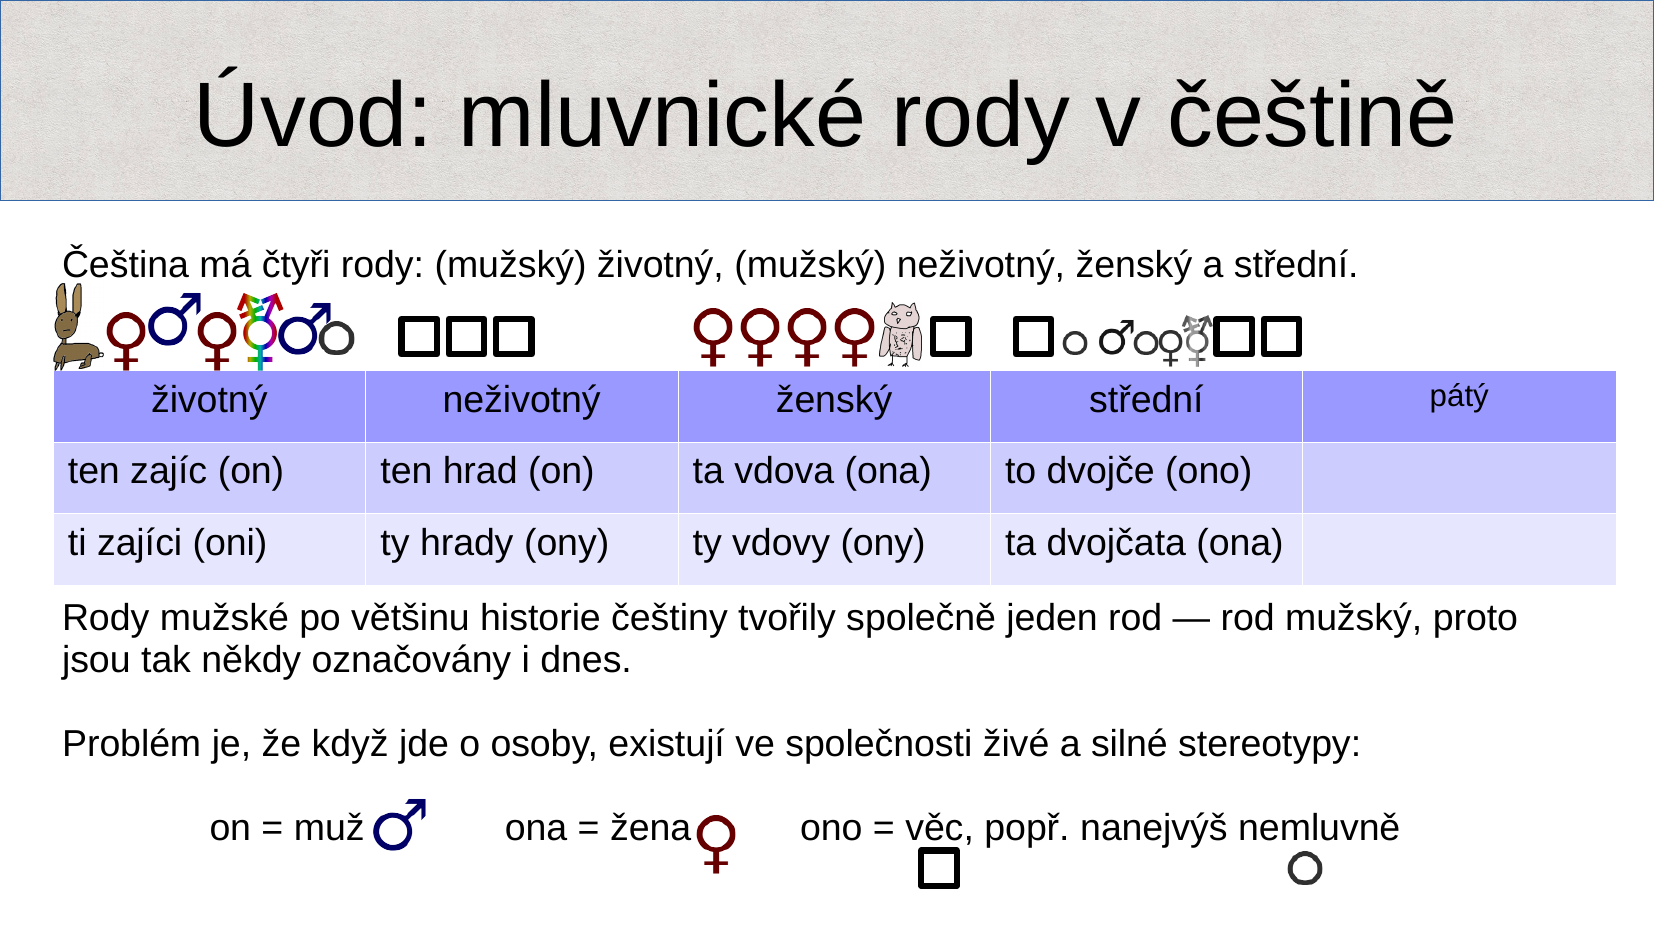

# Úvod: mluvnické rody v češtině
Čeština má čtyři rody: (mužský) životný, (mužský) neživotný, ženský a střední.
| životný | neživotný | ženský | střední | pátý |
| --- | --- | --- | --- | --- |
| ten zajíc (on) | ten hrad (on) | ta vdova (ona) | to dvojče (ono) | |
| ti zajíci (oni) | ty hrady (ony) | ty vdovy (ony) | ta dvojčata (ona) | |
Rody mužské po většinu historie češtiny tvořily společně jeden rod — rod mužský, proto jsou tak někdy označovány i dnes.
Problém je, že když jde o osoby, existují ve společnosti živé a silné stereotypy:
		on = muž		ona = žena		ono = věc, popř. nanejvýš nemluvně